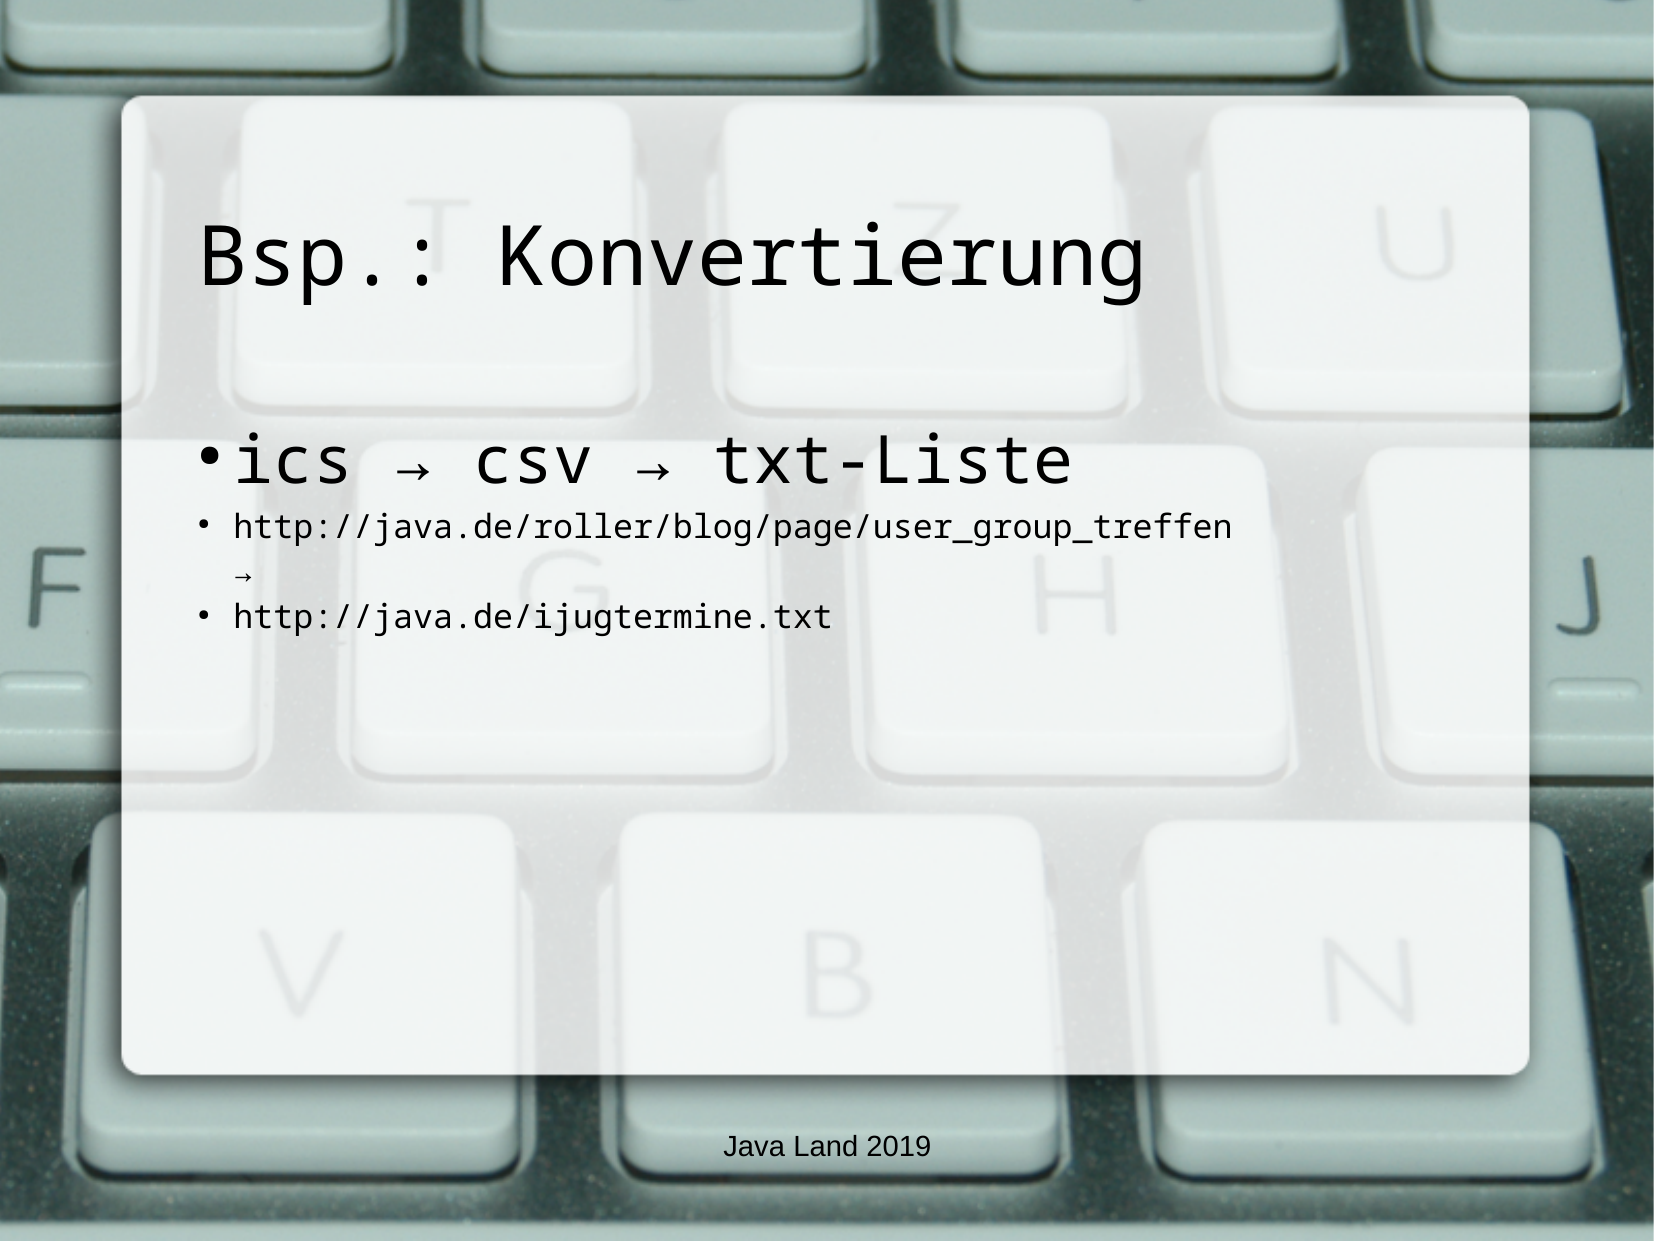

#
Bsp.: Konvertierung
ics → csv → txt-Liste
http://java.de/roller/blog/page/user_group_treffen
→
http://java.de/ijugtermine.txt